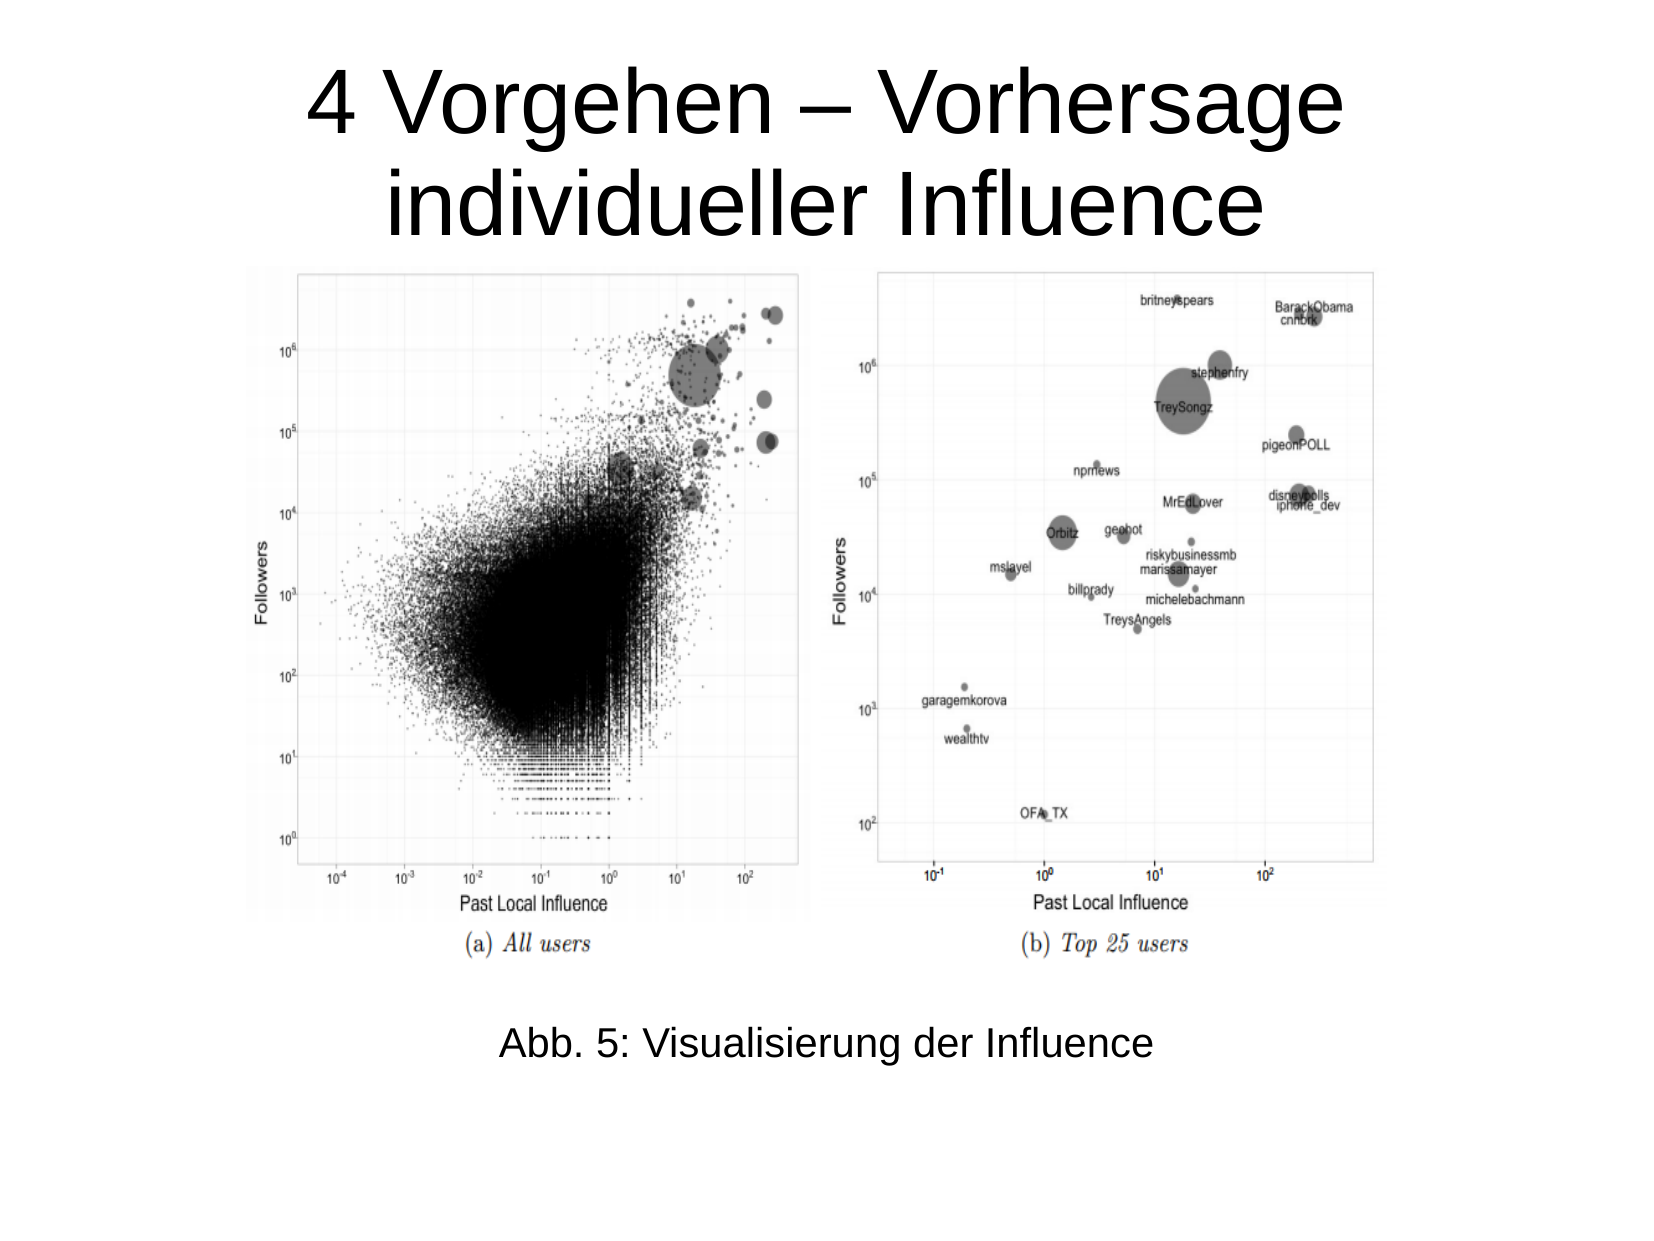

# 4 Vorgehen – Vorhersage individueller Influence
Abb. 5: Visualisierung der Influence